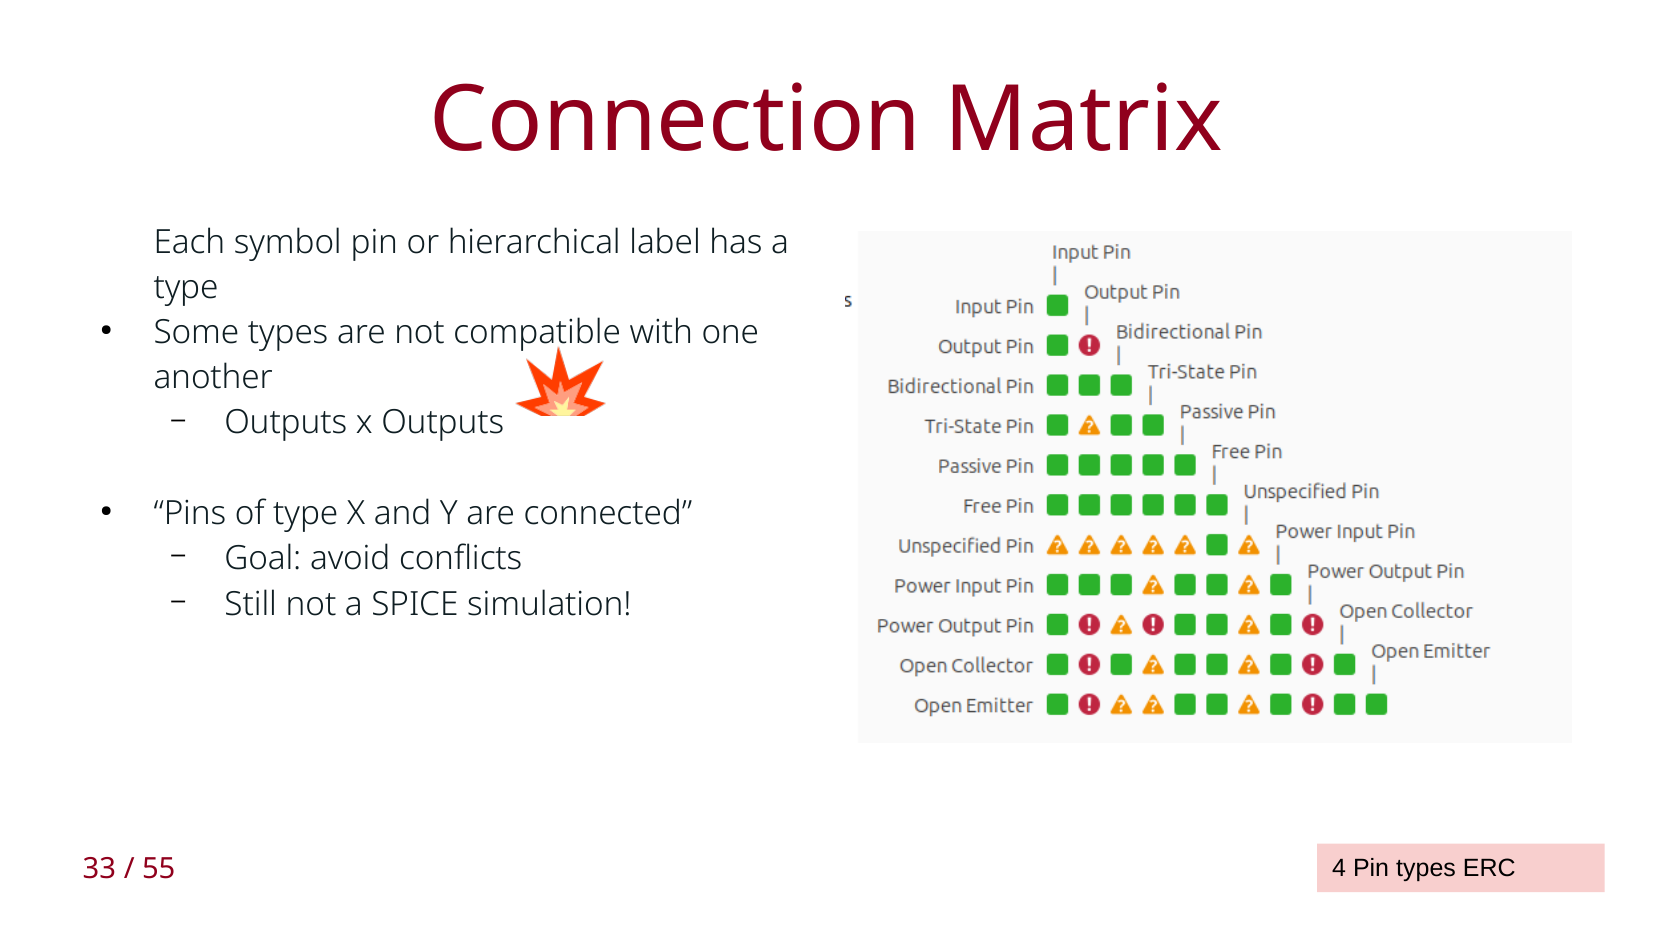

# Connection Matrix
Each symbol pin or hierarchical label has a type
Some types are not compatible with one another
Outputs x Outputs
“Pins of type X and Y are connected”
Goal: avoid conflicts
Still not a SPICE simulation!
4 Pin types ERC
33